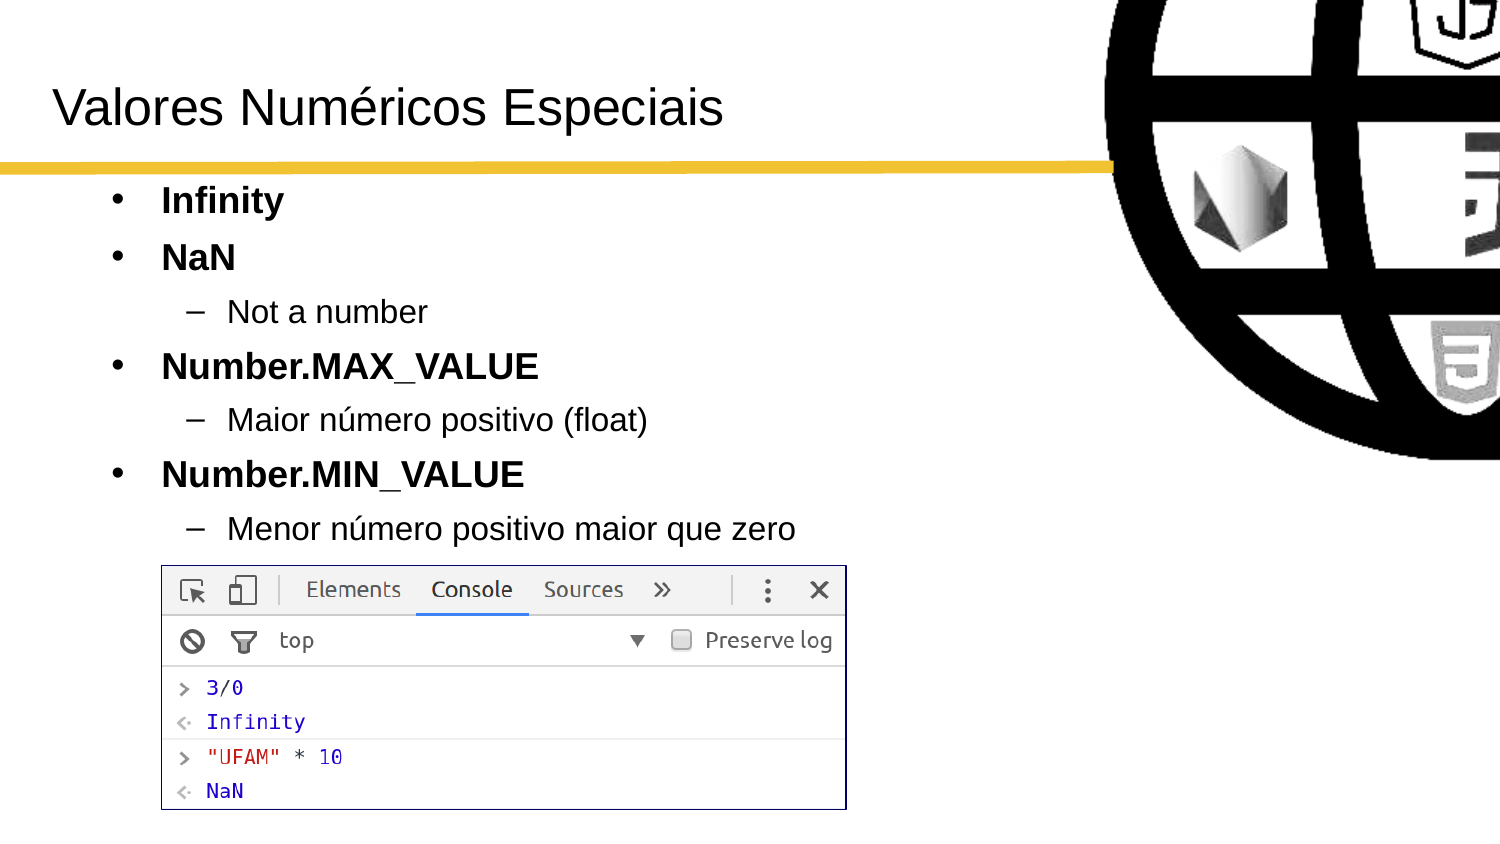

Valores Numéricos Especiais
Infinity
NaN
Not a number
Number.MAX_VALUE
Maior número positivo (float)
Number.MIN_VALUE
Menor número positivo maior que zero